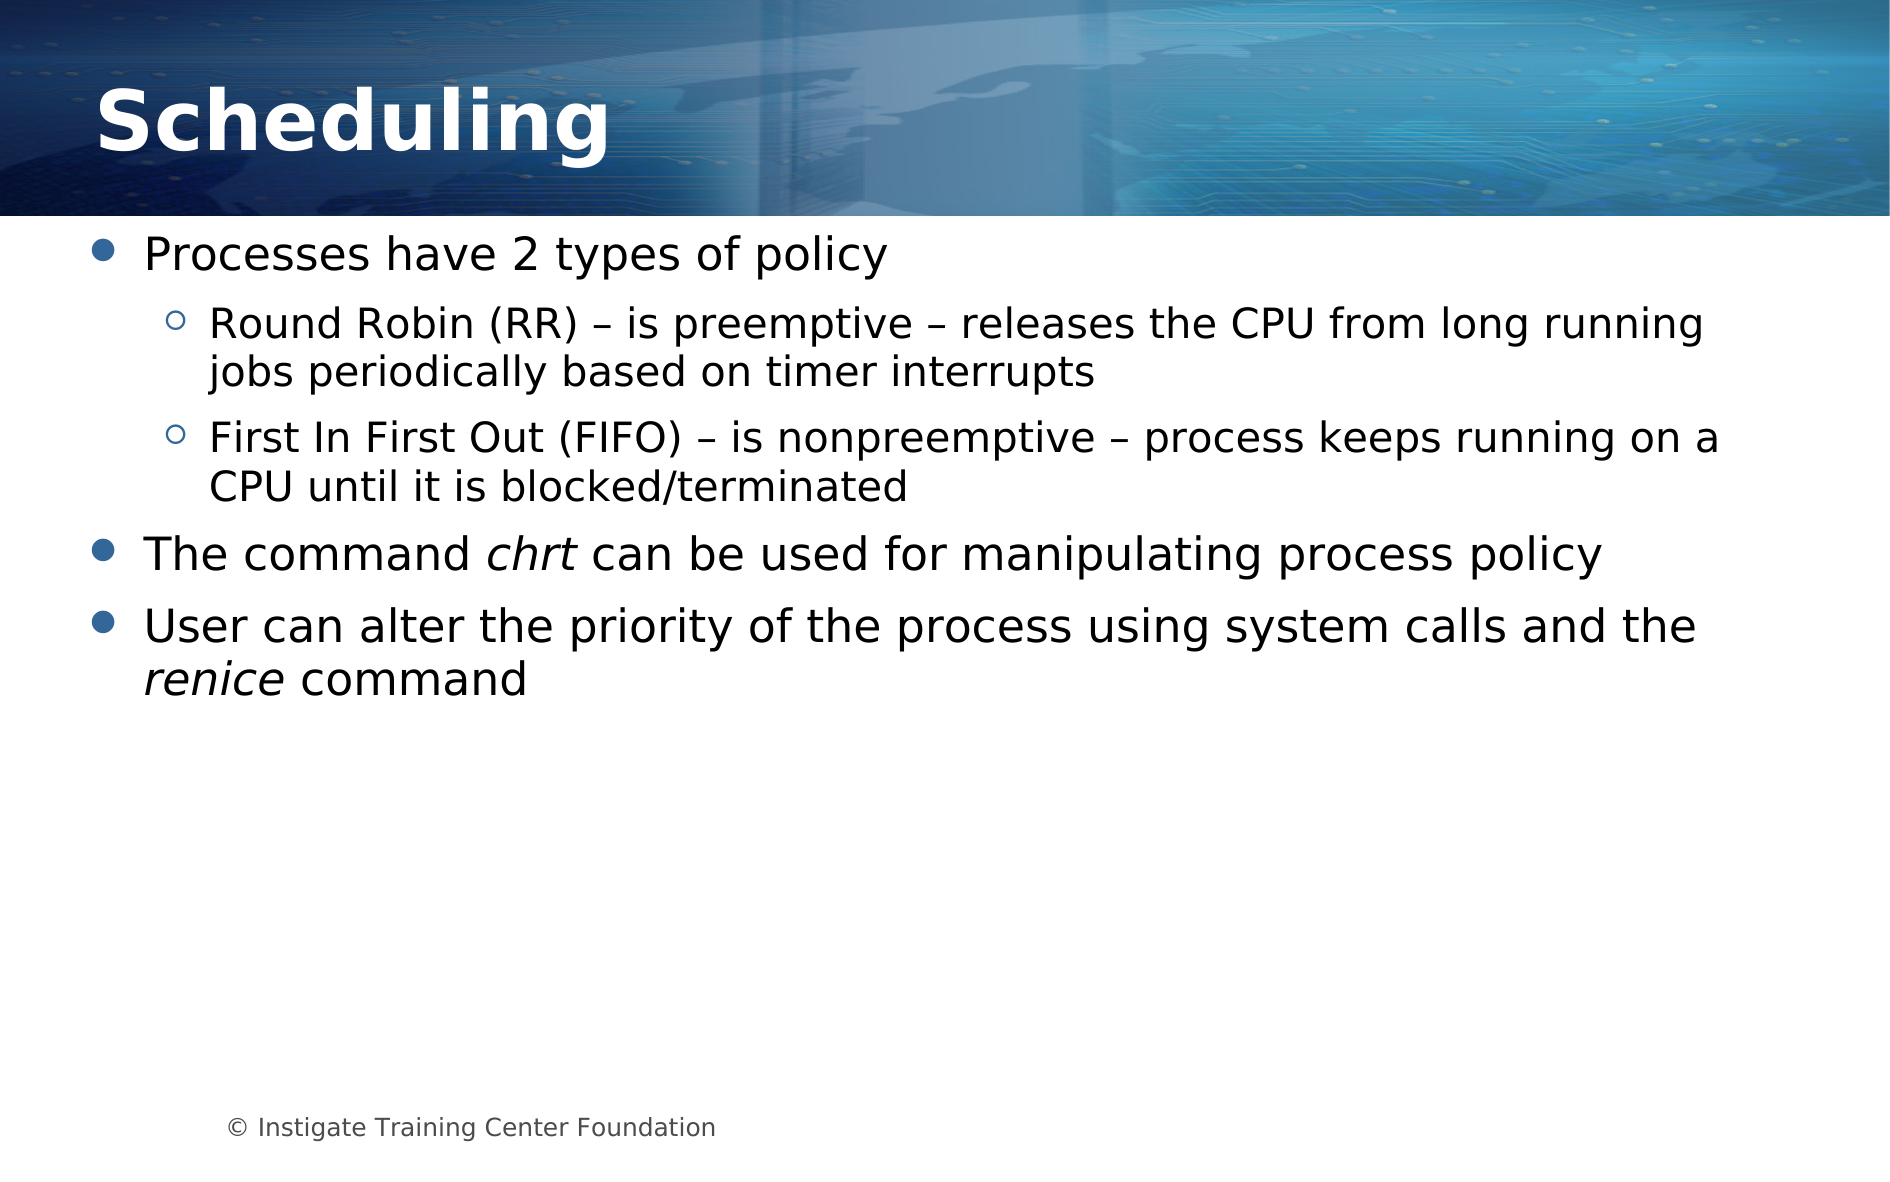

# Scheduling
Processes have 2 types of policy
Round Robin (RR) – is preemptive – releases the CPU from long running jobs periodically based on timer interrupts
First In First Out (FIFO) – is nonpreemptive – process keeps running on a CPU until it is blocked/terminated
The command chrt can be used for manipulating process policy
User can alter the priority of the process using system calls and the renice command